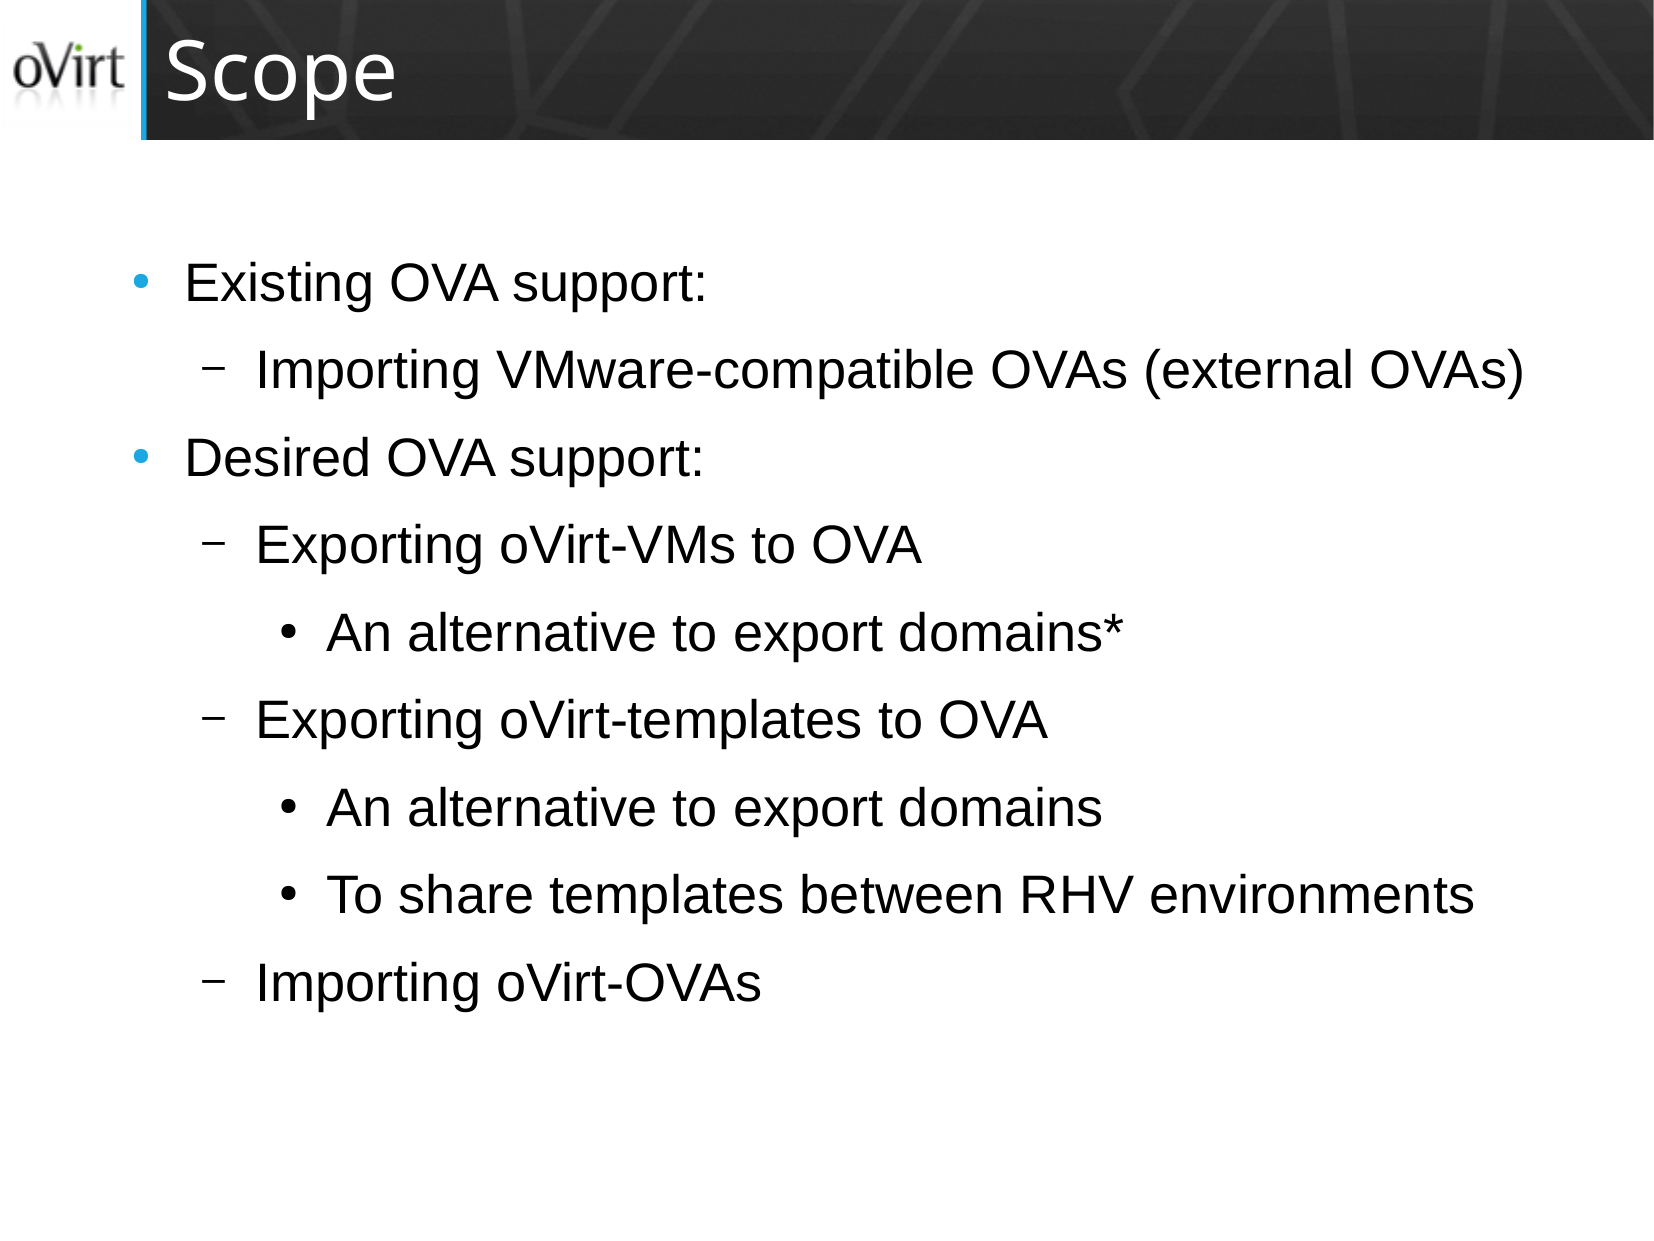

# Scope
Existing OVA support:
Importing VMware-compatible OVAs (external OVAs)
Desired OVA support:
Exporting oVirt-VMs to OVA
An alternative to export domains*
Exporting oVirt-templates to OVA
An alternative to export domains
To share templates between RHV environments
Importing oVirt-OVAs